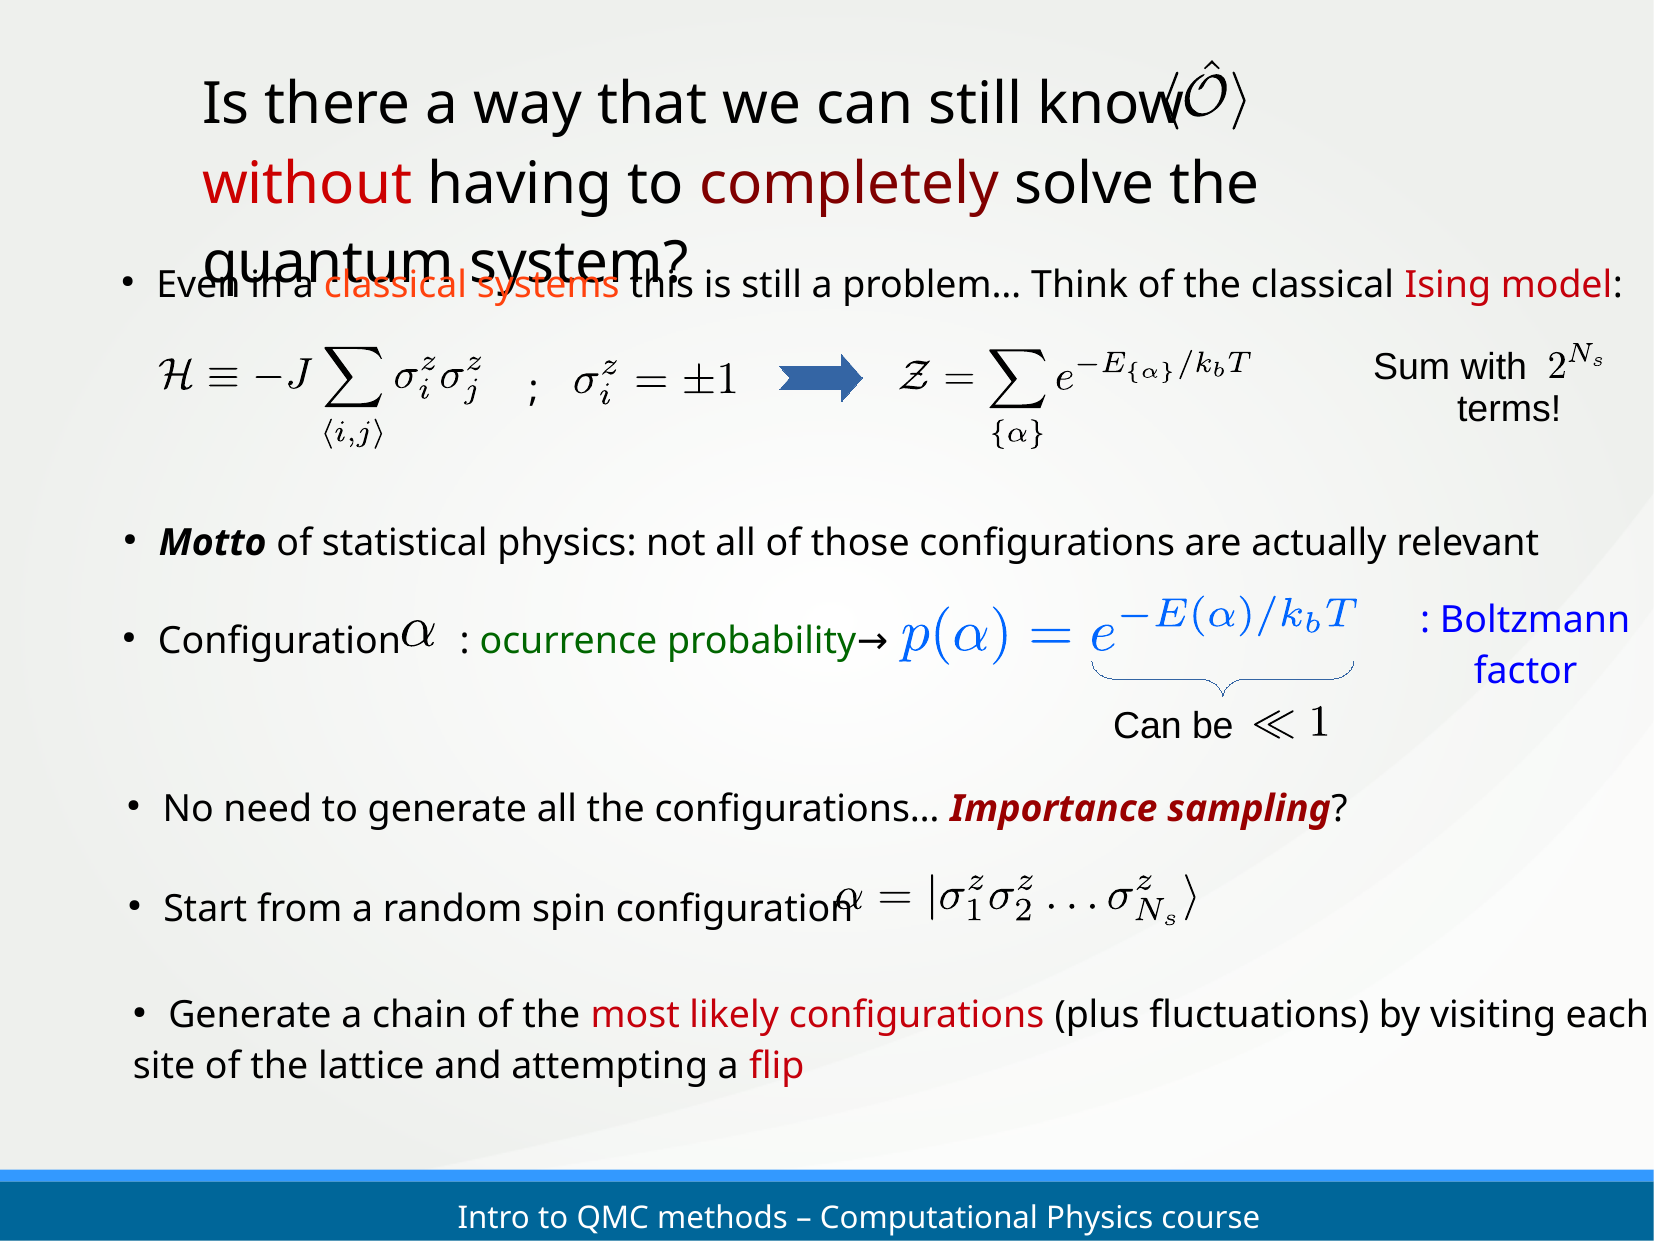

Is there a way that we can still know without having to completely solve the quantum system?
Even in a classical systems this is still a problem… Think of the classical Ising model:
Sum with
 terms!
;
Motto of statistical physics: not all of those configurations are actually relevant
: Boltzmann
factor
Configuration : ocurrence probability→
Can be
No need to generate all the configurations… Importance sampling?
Start from a random spin configuration
Generate a chain of the most likely configurations (plus fluctuations) by visiting each
site of the lattice and attempting a flip